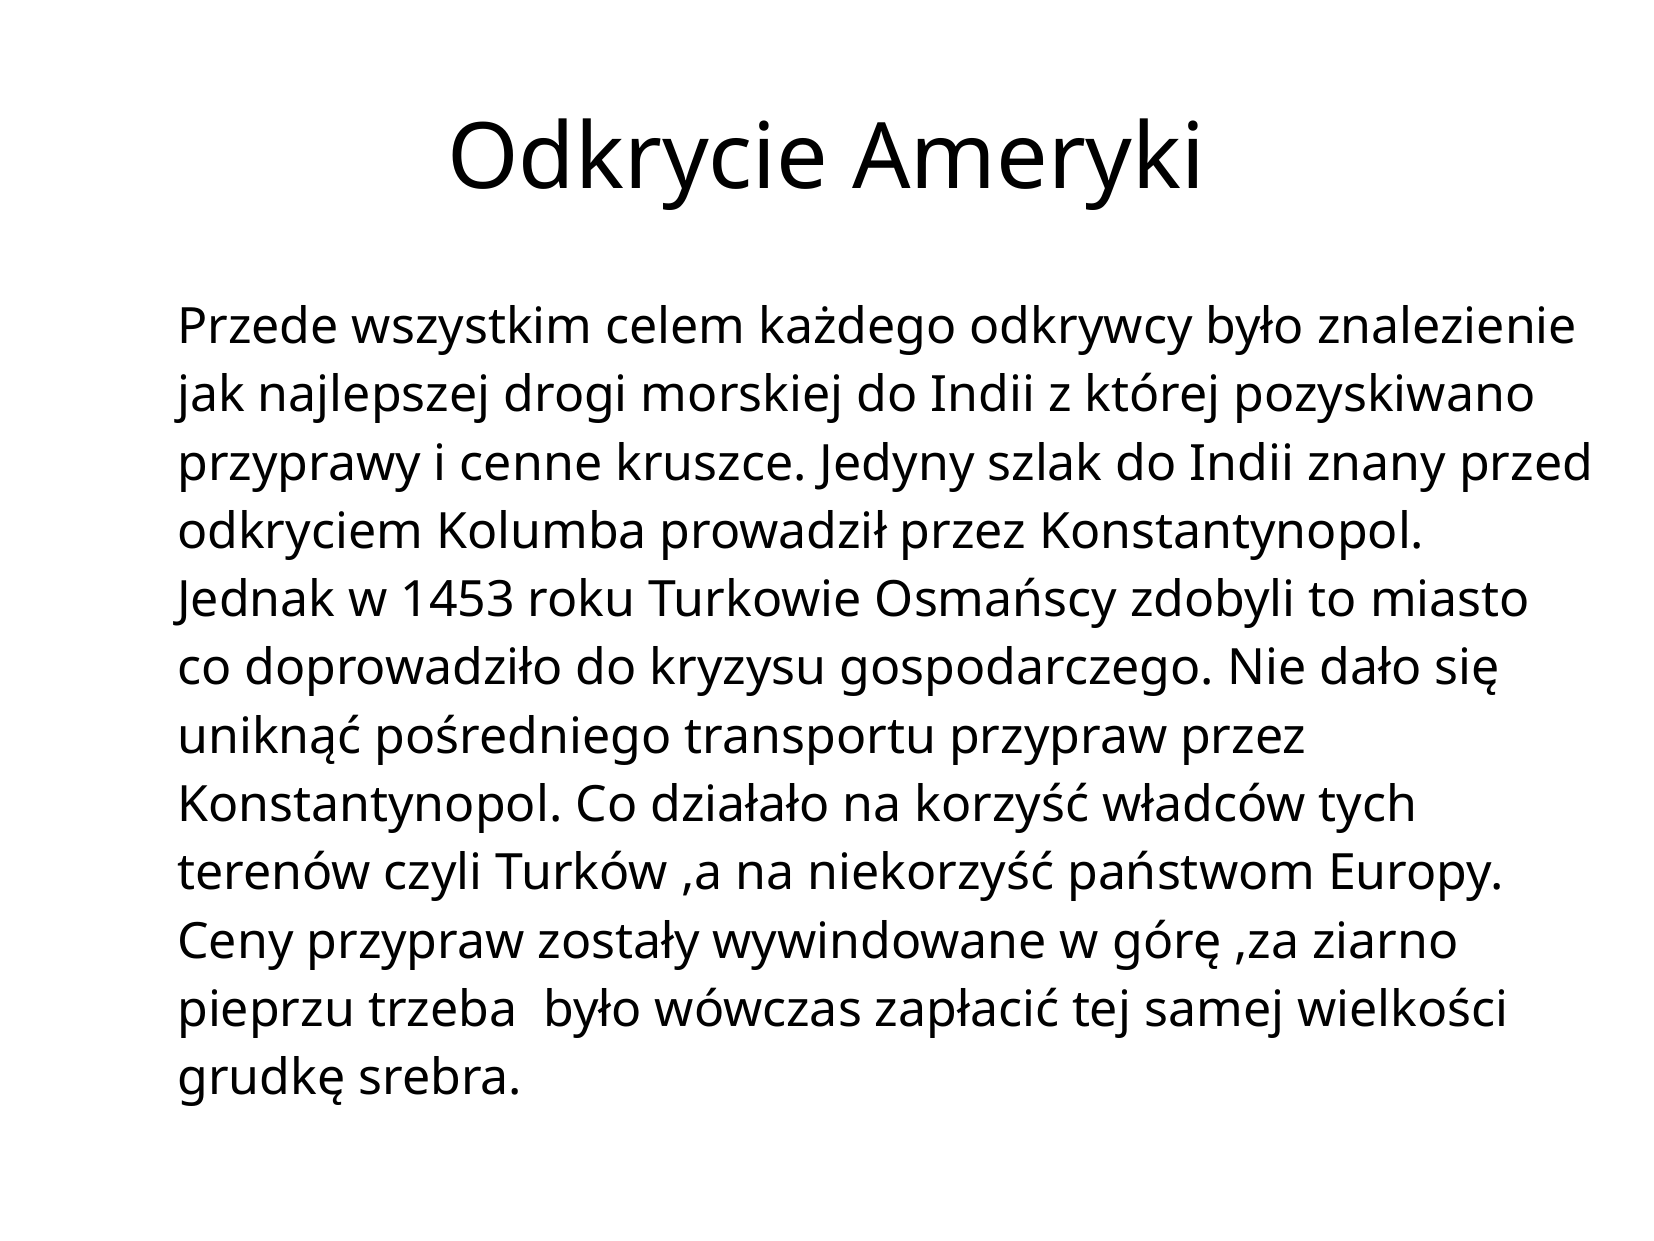

# Odkrycie Ameryki
Przede wszystkim celem każdego odkrywcy było znalezienie jak najlepszej drogi morskiej do Indii z której pozyskiwano przyprawy i cenne kruszce. Jedyny szlak do Indii znany przed odkryciem Kolumba prowadził przez Konstantynopol. Jednak w 1453 roku Turkowie Osmańscy zdobyli to miasto co doprowadziło do kryzysu gospodarczego. Nie dało się uniknąć pośredniego transportu przypraw przez Konstantynopol. Co działało na korzyść władców tych terenów czyli Turków ,a na niekorzyść państwom Europy. Ceny przypraw zostały wywindowane w górę ,za ziarno pieprzu trzeba było wówczas zapłacić tej samej wielkości grudkę srebra.